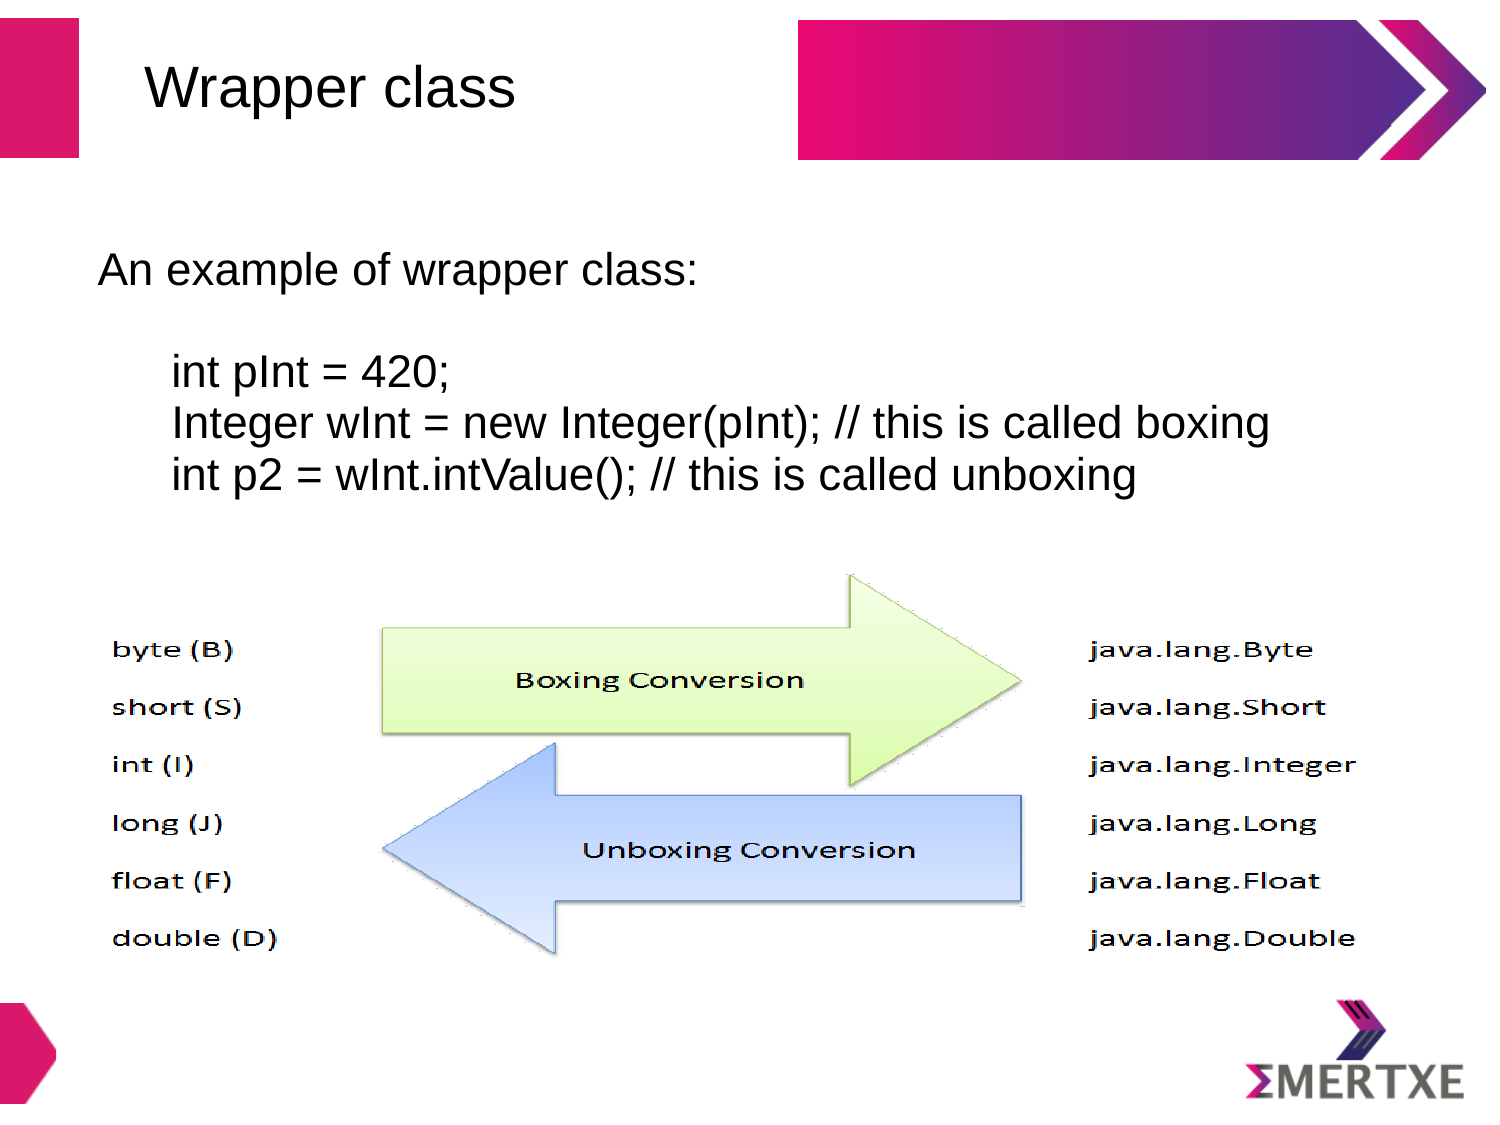

Wrapper class
An example of wrapper class:
	int pInt = 420;
	Integer wInt = new Integer(pInt); // this is called boxing
	int p2 = wInt.intValue(); // this is called unboxing